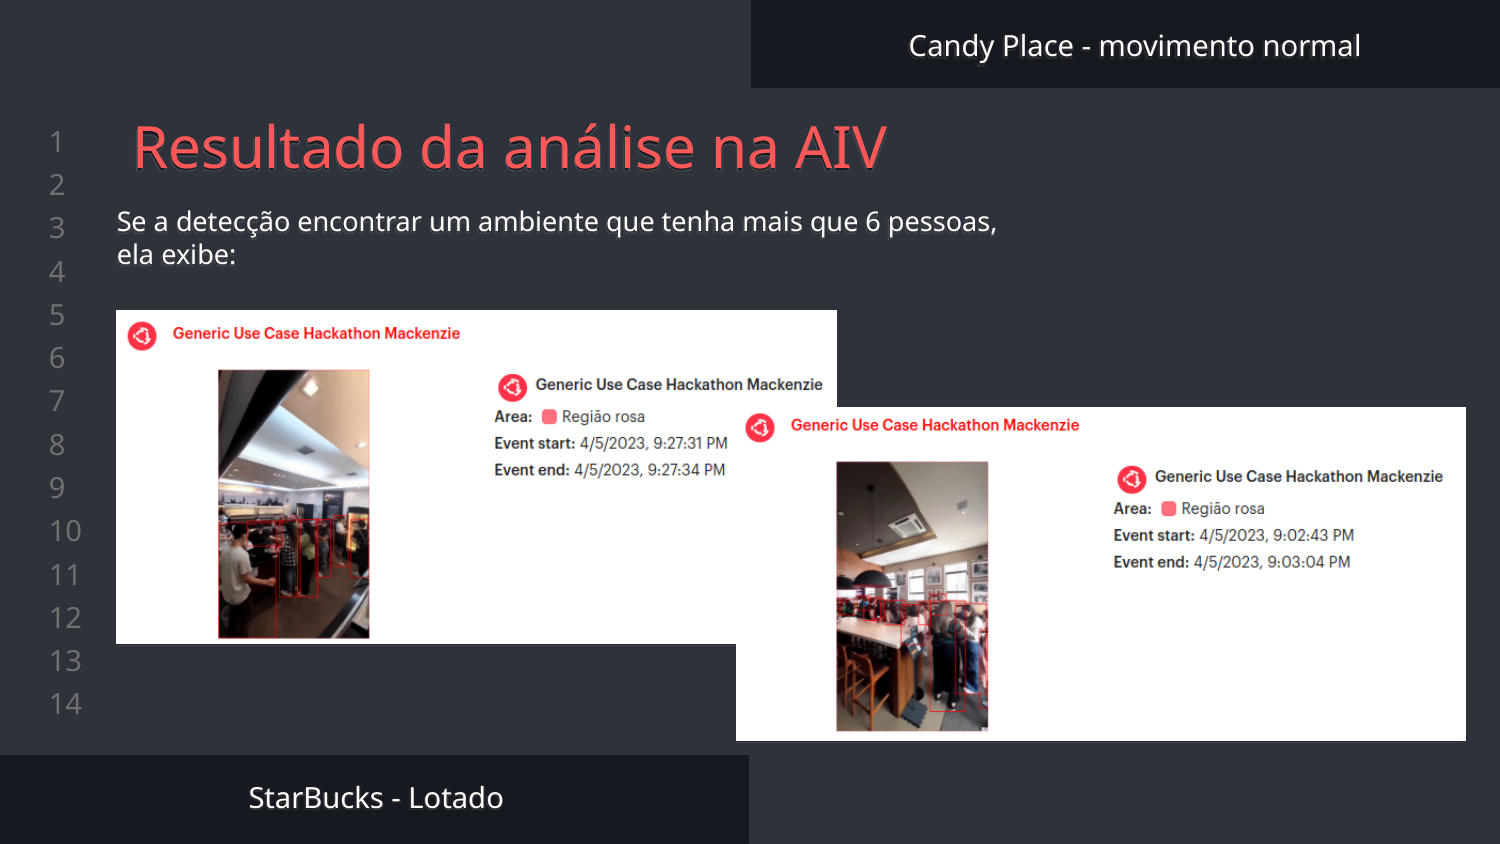

Candy Place - movimento normal
# Resultado da análise na AIV
Se a detecção encontrar um ambiente que tenha mais que 6 pessoas, ela exibe:
StarBucks - Lotado